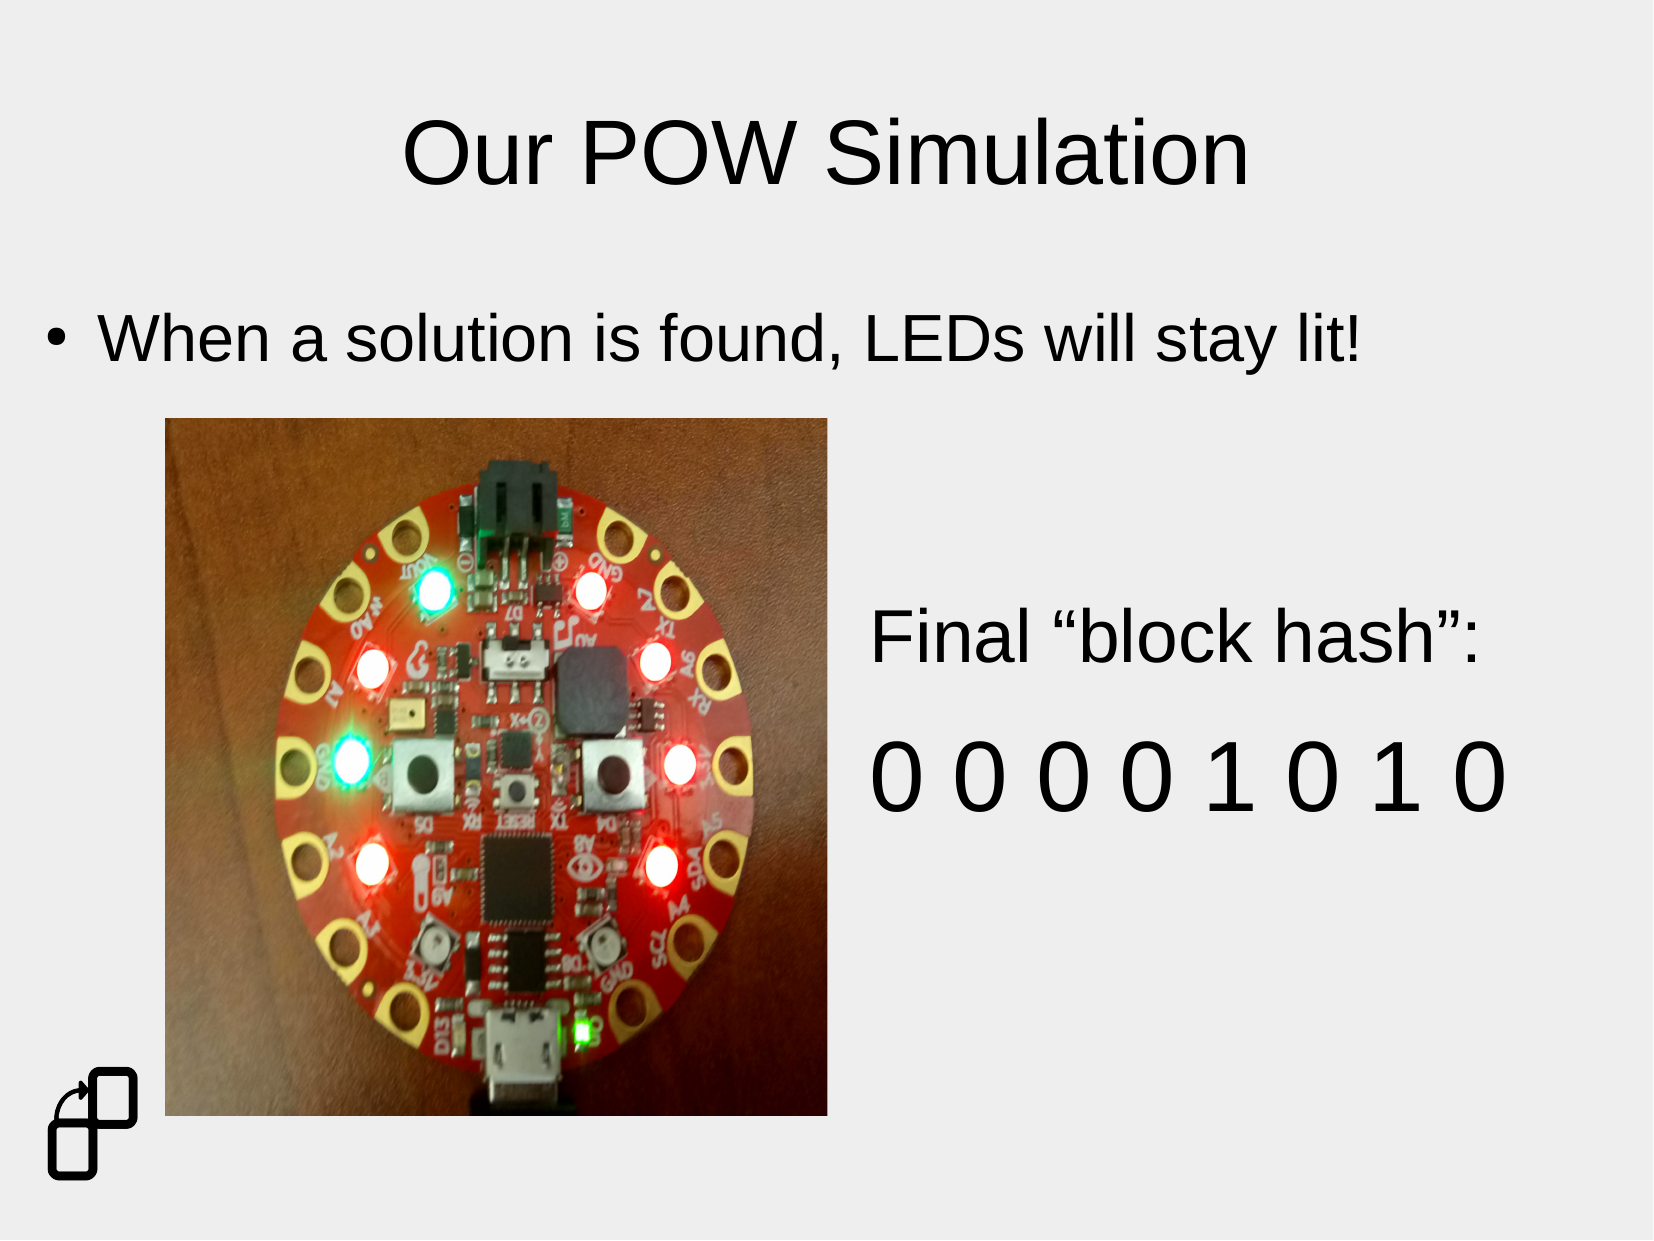

# Our POW Simulation
When a solution is found, LEDs will stay lit!
Final “block hash”:
0 0 0 0 1 0 1 0